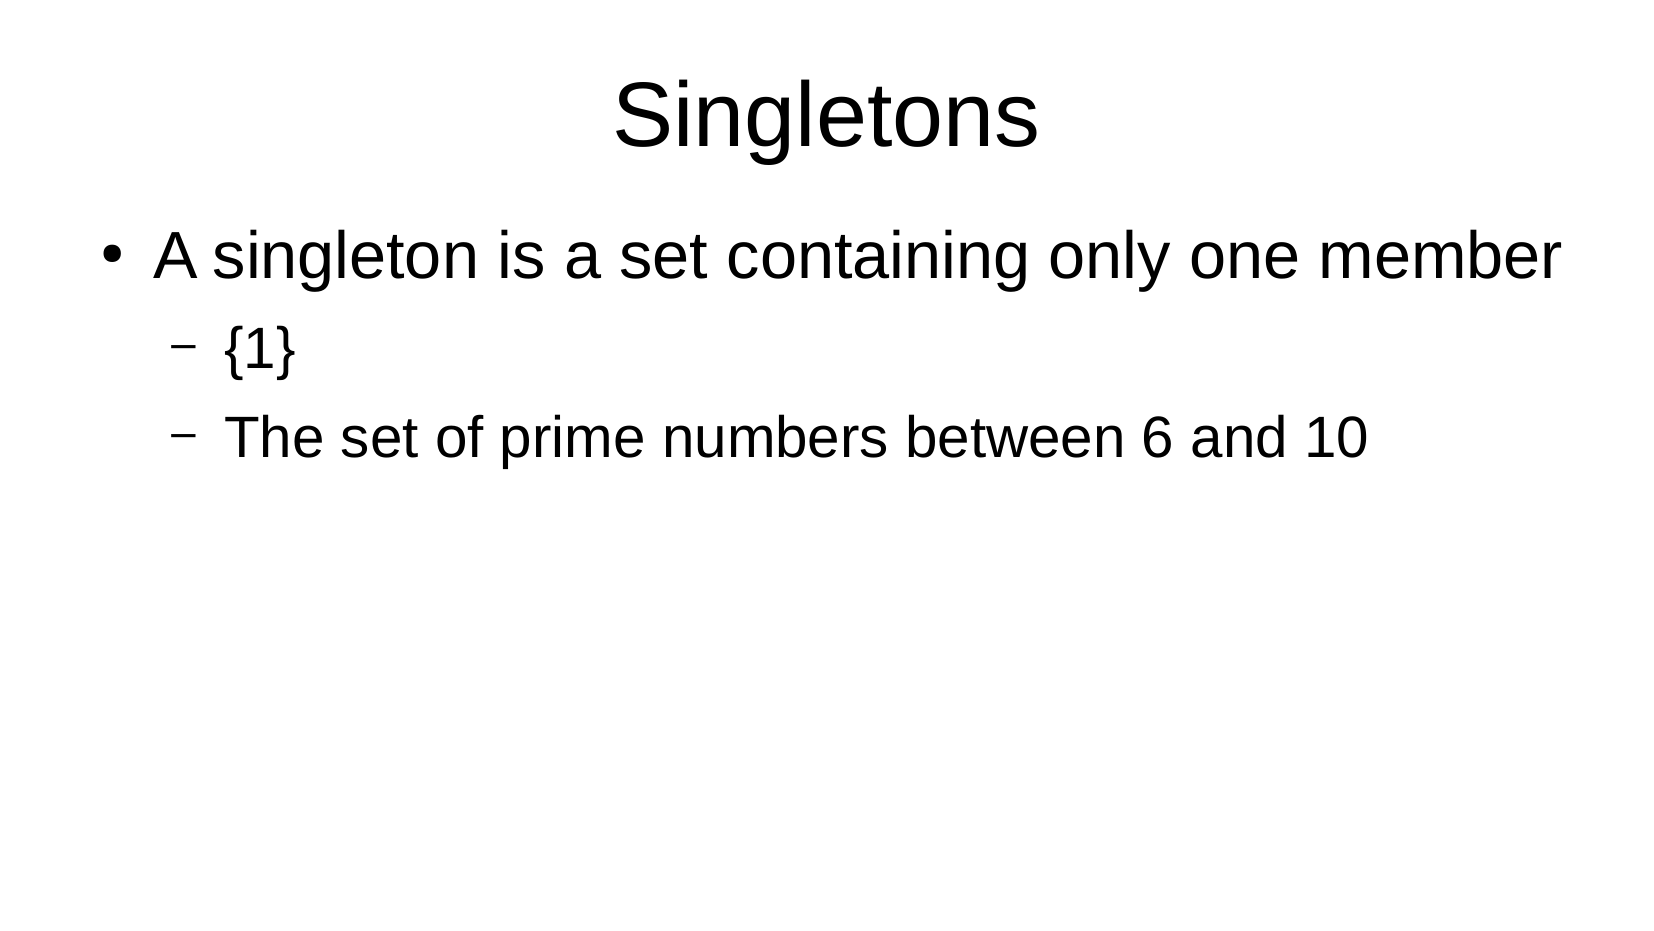

# Singletons
A singleton is a set containing only one member
{1}
The set of prime numbers between 6 and 10